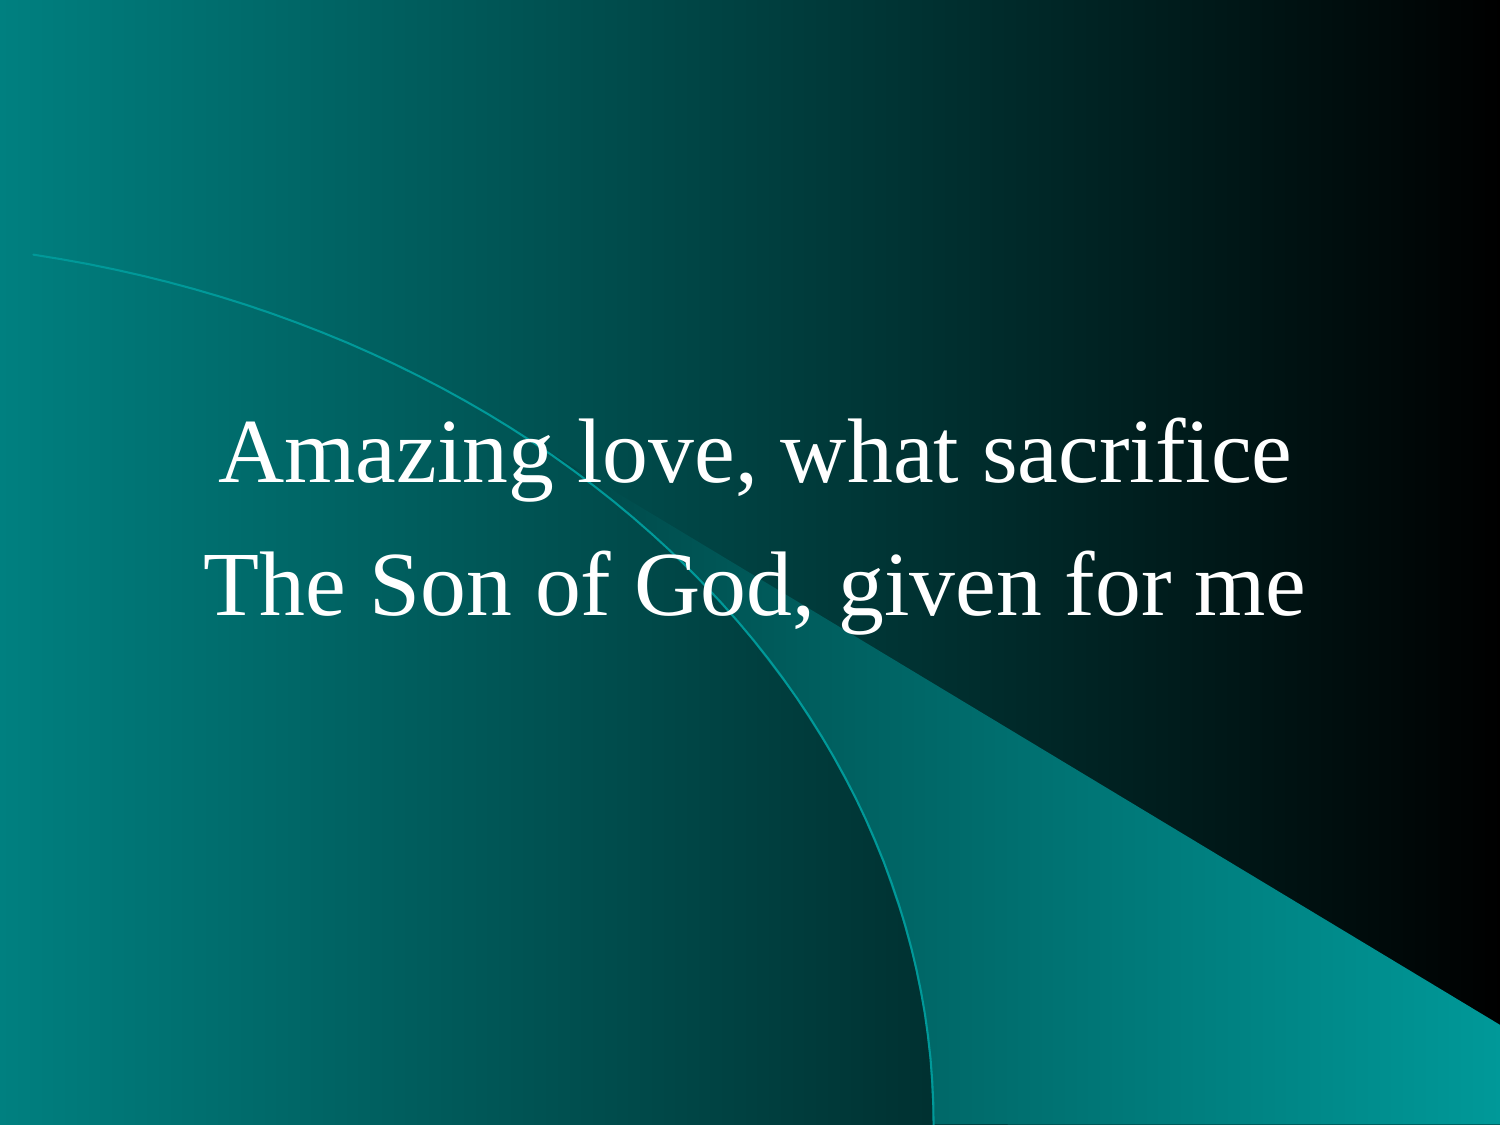

# Amazing love, what sacrifice
The Son of God, given for me